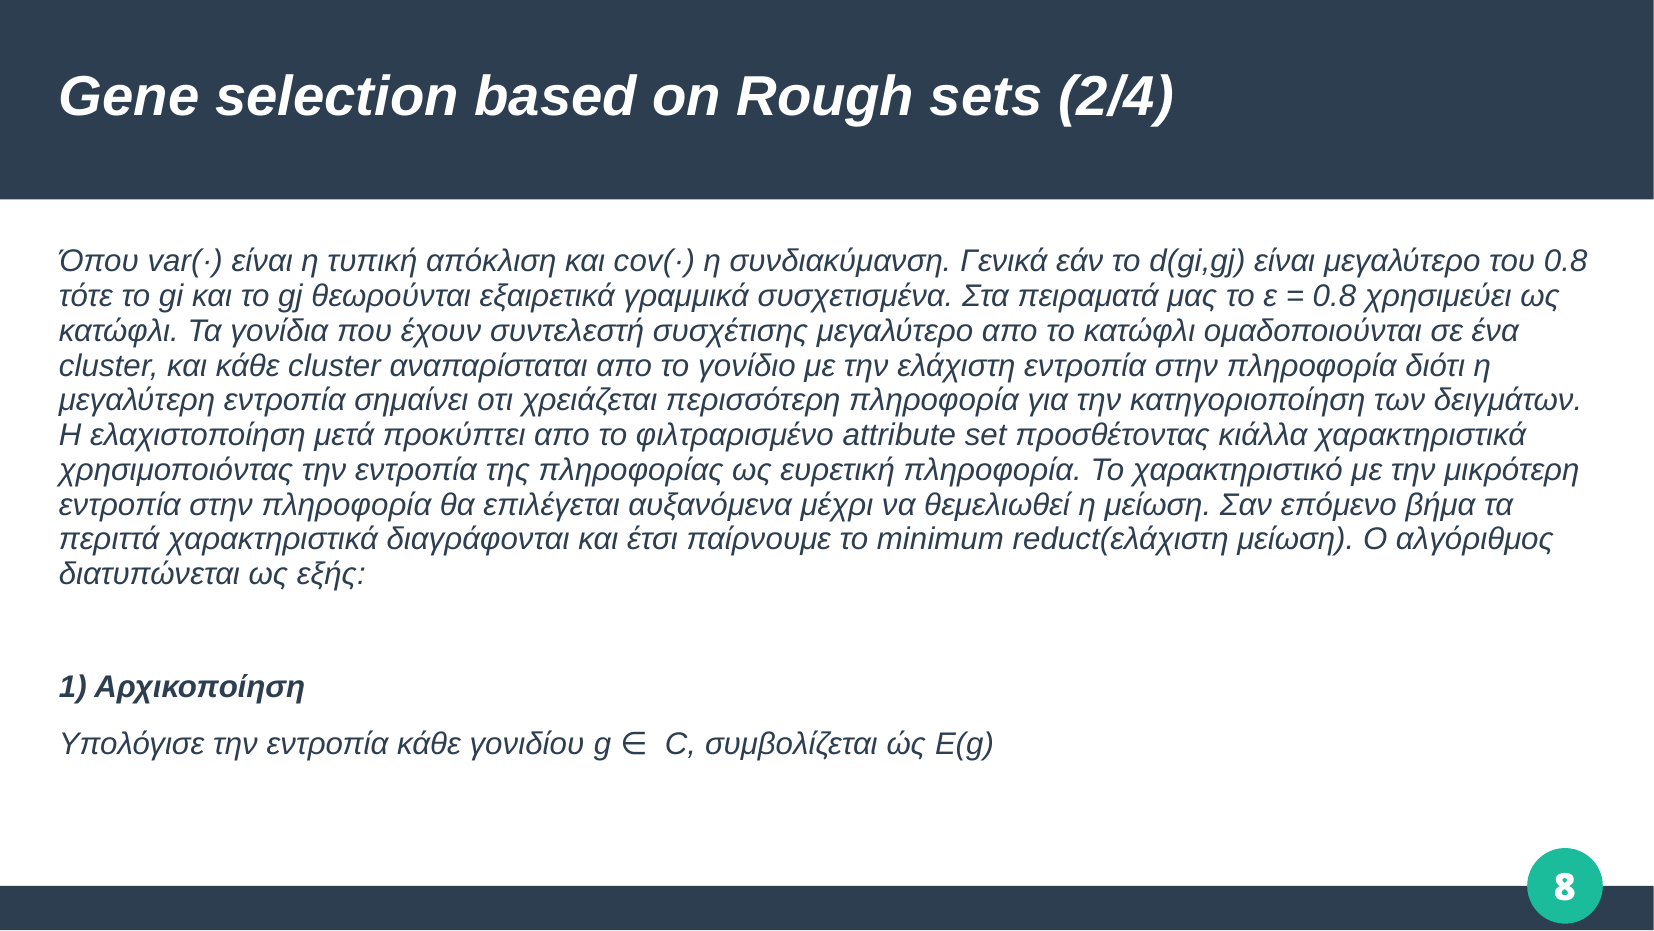

# Gene selection based on Rough sets (2/4)
Όπου var(·) είναι η τυπική απόκλιση και cov(·) η συνδιακύμανση. Γενικά εάν το d(gi,gj) είναι μεγαλύτερο του 0.8 τότε το gi και το gj θεωρούνται εξαιρετικά γραμμικά συσχετισμένα. Στα πειραματά μας το ε = 0.8 χρησιμεύει ως κατώφλι. Τα γονίδια που έχουν συντελεστή συσχέτισης μεγαλύτερο απο το κατώφλι ομαδοποιούνται σε ένα cluster, και κάθε cluster αναπαρίσταται απο το γονίδιο με την ελάχιστη εντροπία στην πληροφορία διότι η μεγαλύτερη εντροπία σημαίνει οτι χρειάζεται περισσότερη πληροφορία για την κατηγοριοποίηση των δειγμάτων. Η ελαχιστοποίηση μετά προκύπτει απο το φιλτραρισμένο attribute set προσθέτοντας κιάλλα χαρακτηριστικά χρησιμοποιόντας την εντροπία της πληροφορίας ως ευρετική πληροφορία. Το χαρακτηριστικό με την μικρότερη εντροπία στην πληροφορία θα επιλέγεται αυξανόμενα μέχρι να θεμελιωθεί η μείωση. Σαν επόμενο βήμα τα περιττά χαρακτηριστικά διαγράφονται και έτσι παίρνουμε το minimum reduct(ελάχιστη μείωση). Ο αλγόριθμος διατυπώνεται ως εξής:
1) Αρχικοποίηση
Υπολόγισε την εντροπία κάθε γονιδίου g ∈ C, συμβολίζεται ώς E(g)